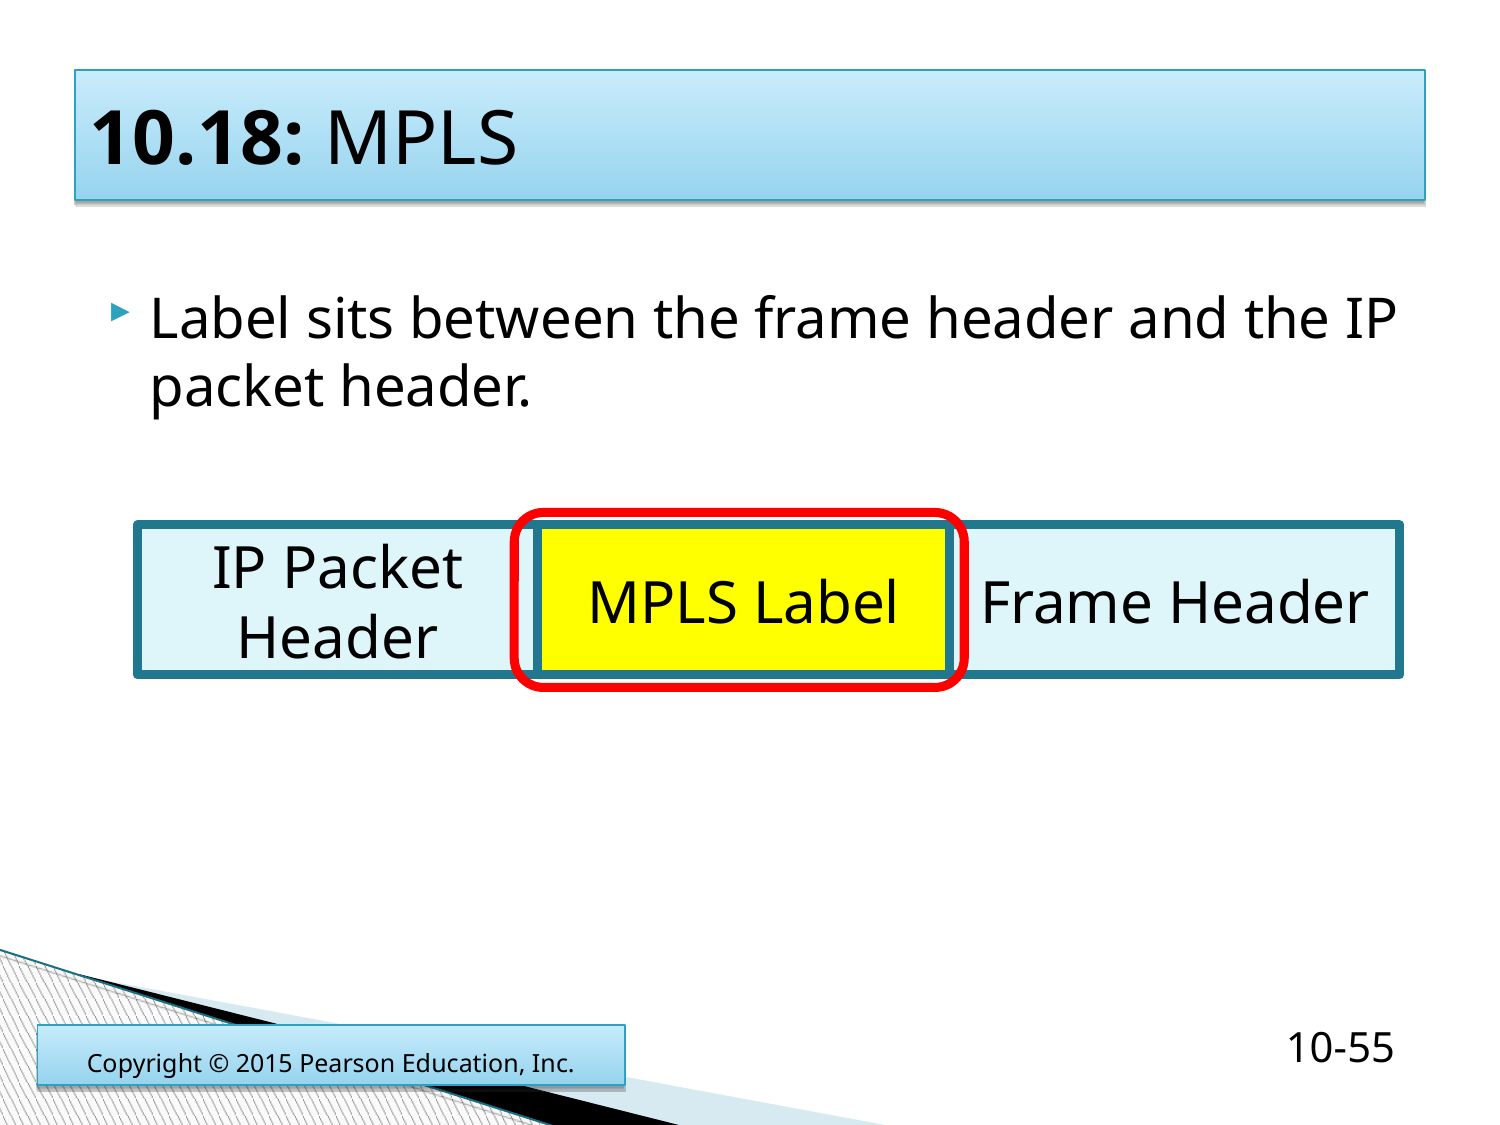

10.18: MPLS
# Label sits between the frame header and the IP packet header.
IP Packet
Header
MPLS Label
Frame Header
Copyright © 2015 Pearson Education, Inc.